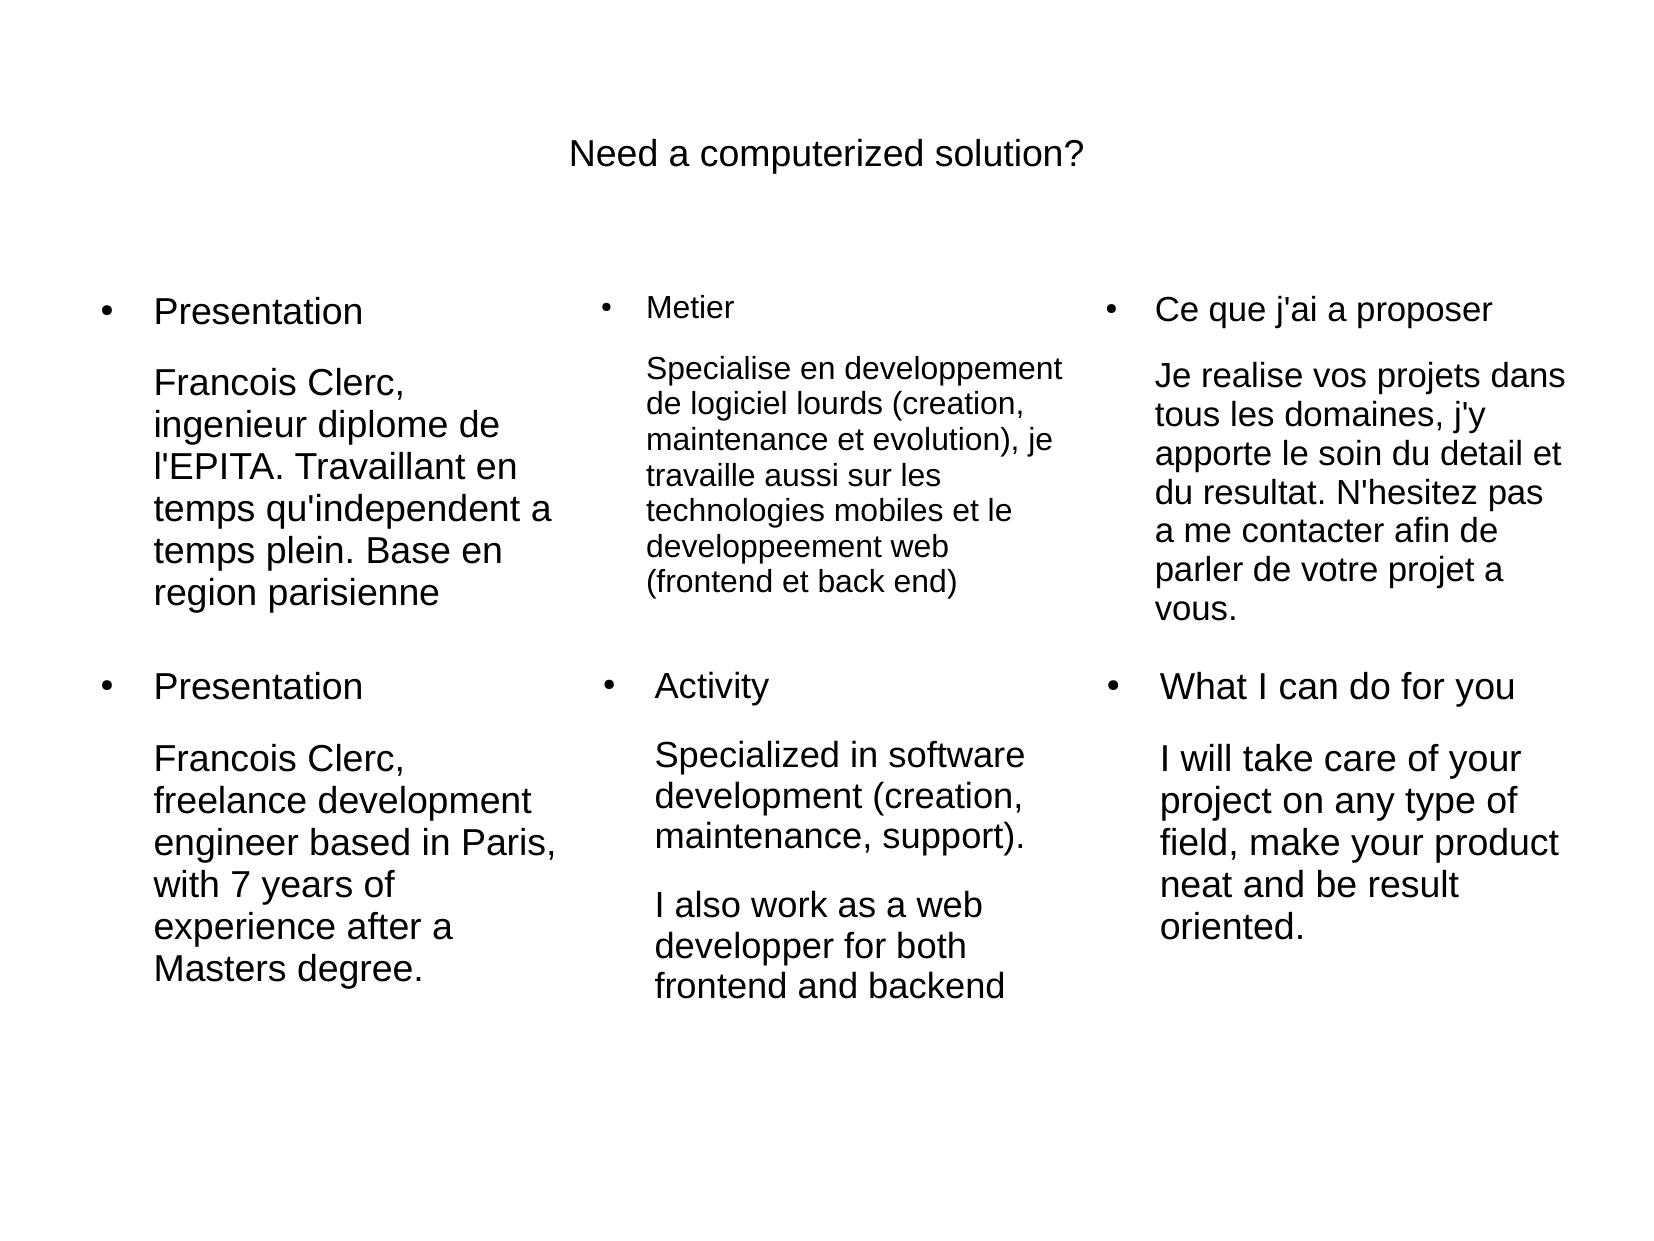

# Need a computerized solution?
Presentation
Francois Clerc, ingenieur diplome de l'EPITA. Travaillant en temps qu'independent a temps plein. Base en region parisienne
Metier
Specialise en developpement de logiciel lourds (creation, maintenance et evolution), je travaille aussi sur les technologies mobiles et le developpeement web (frontend et back end)
Ce que j'ai a proposer
Je realise vos projets dans tous les domaines, j'y apporte le soin du detail et du resultat. N'hesitez pas a me contacter afin de parler de votre projet a vous.
Presentation
Francois Clerc, freelance development engineer based in Paris, with 7 years of experience after a Masters degree.
Activity
Specialized in software development (creation, maintenance, support).
I also work as a web developper for both frontend and backend
What I can do for you
I will take care of your project on any type of field, make your product neat and be result oriented.